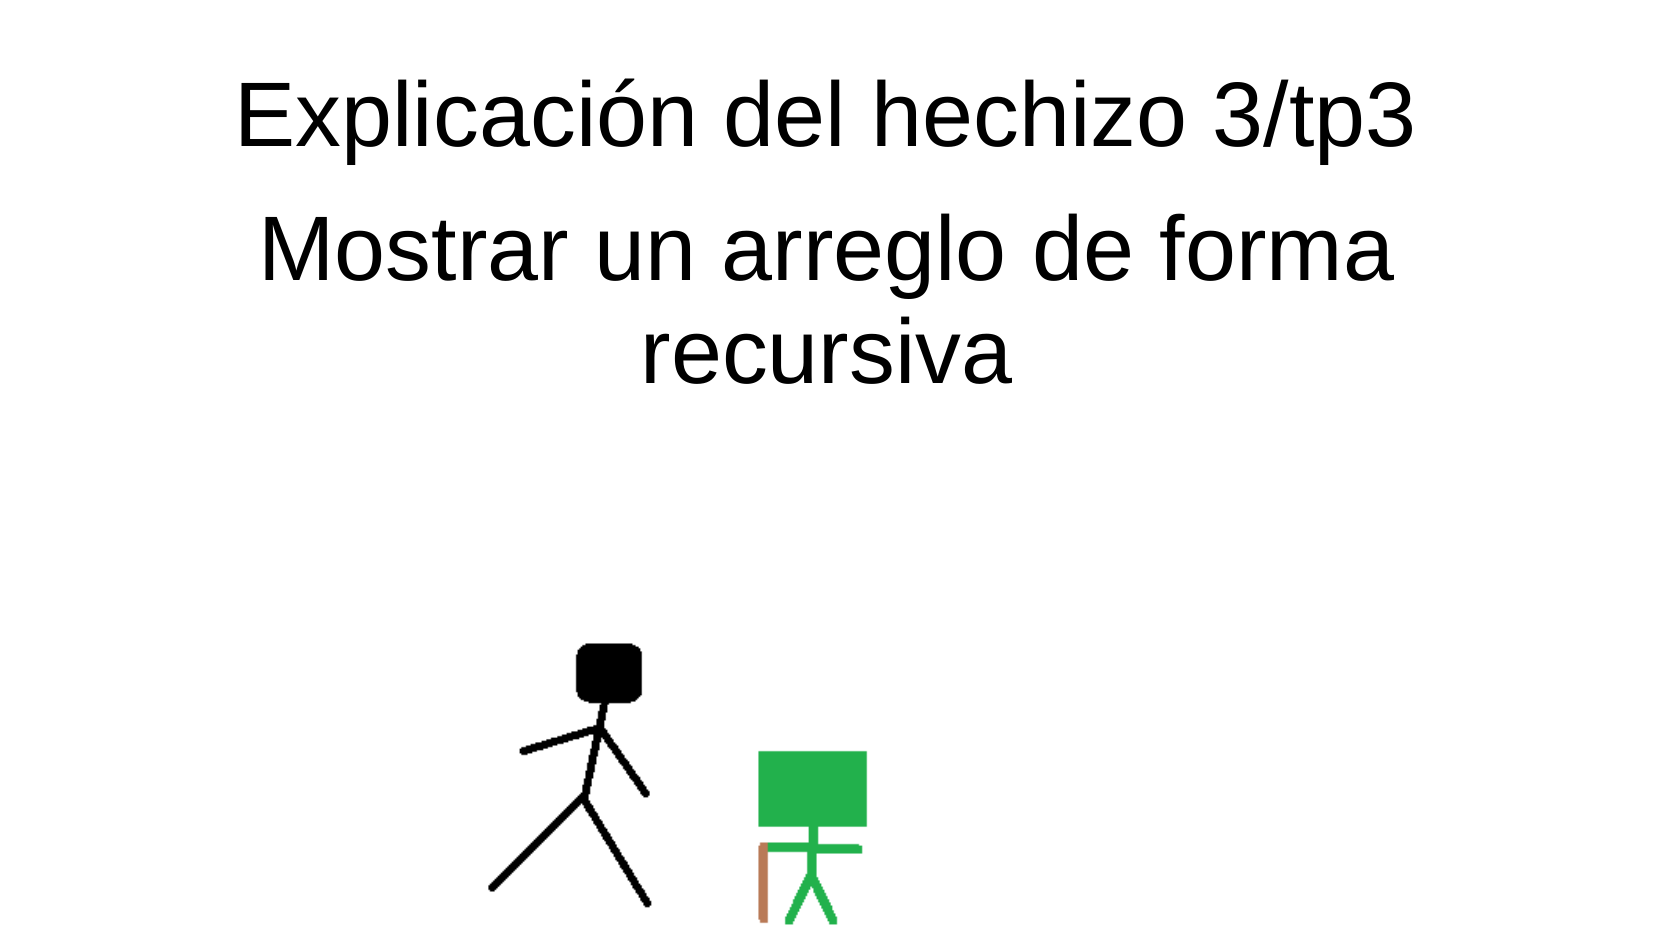

# Explicación del hechizo 3/tp3
Mostrar un arreglo de forma recursiva